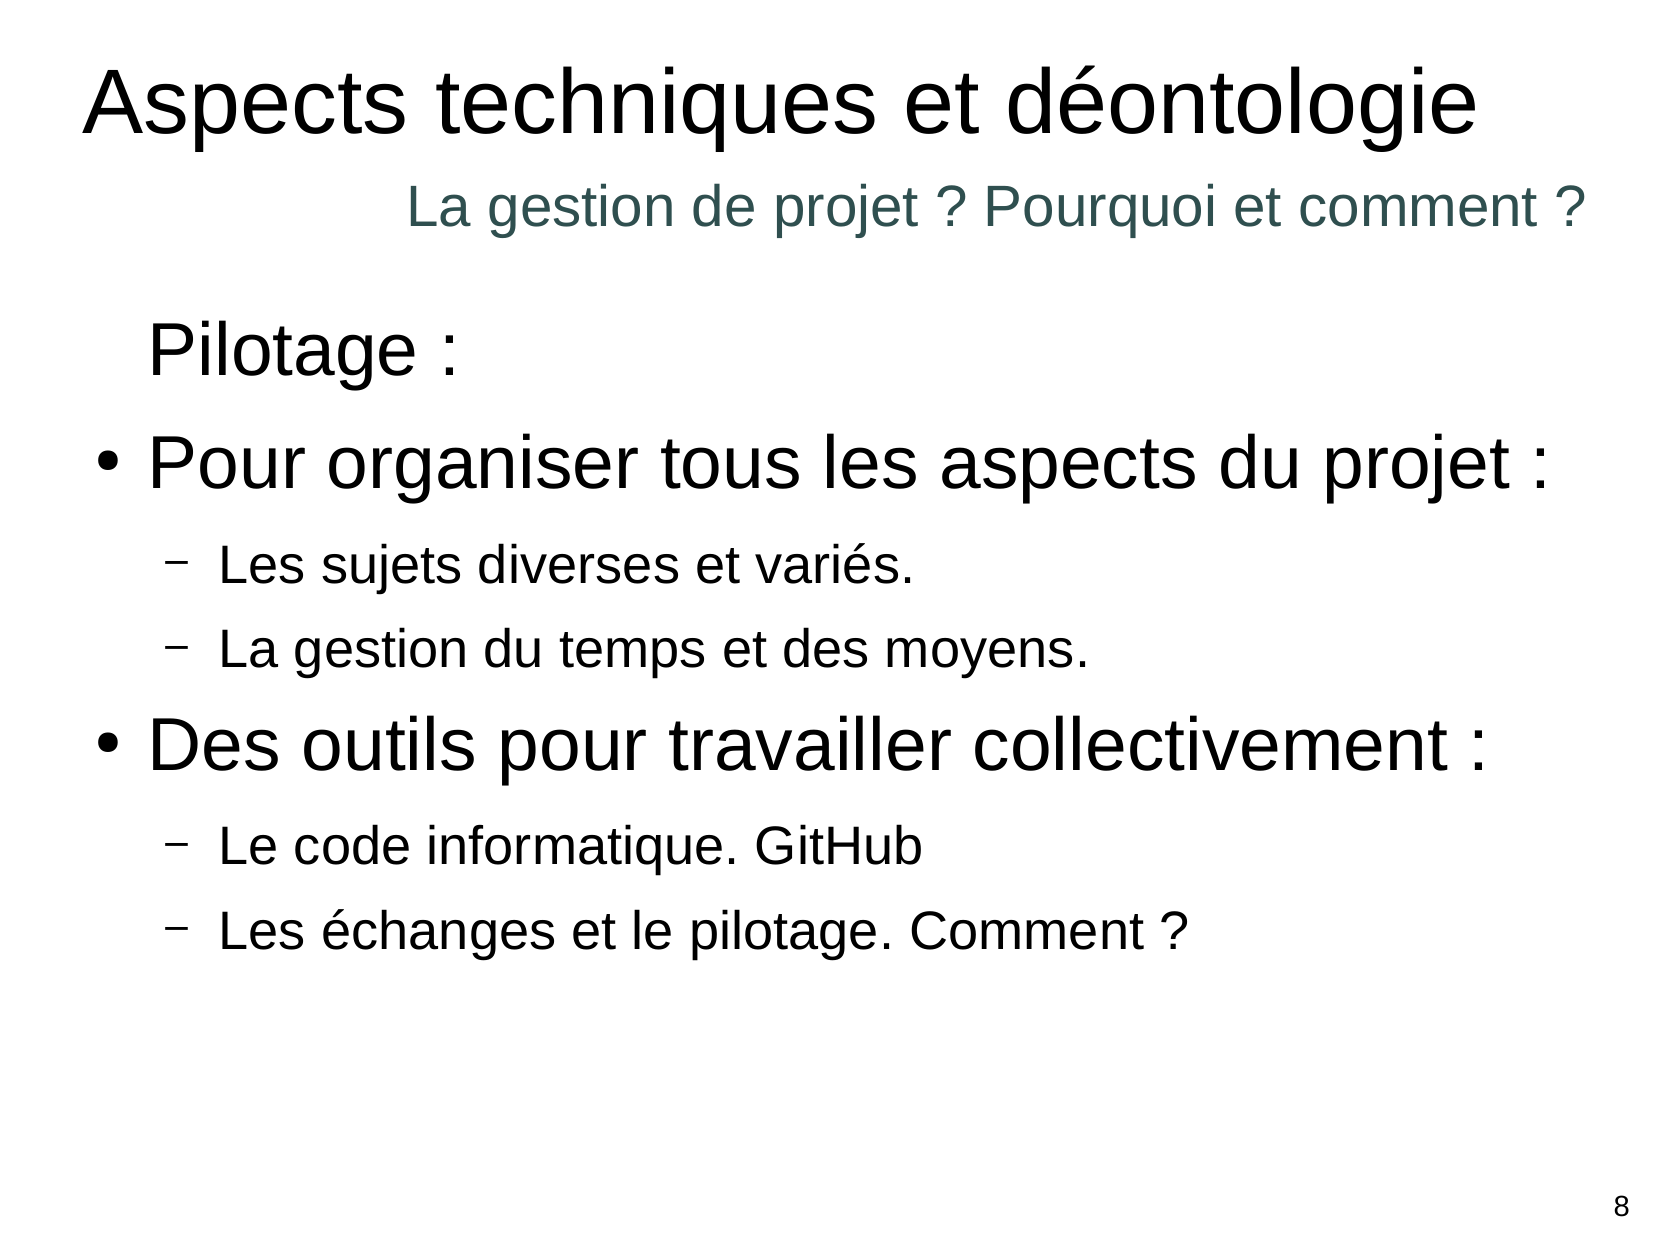

# Aspects techniques et déontologie
La gestion de projet ? Pourquoi et comment ?
Pilotage :
Pour organiser tous les aspects du projet :
Les sujets diverses et variés.
La gestion du temps et des moyens.
Des outils pour travailler collectivement :
Le code informatique. GitHub
Les échanges et le pilotage. Comment ?
8